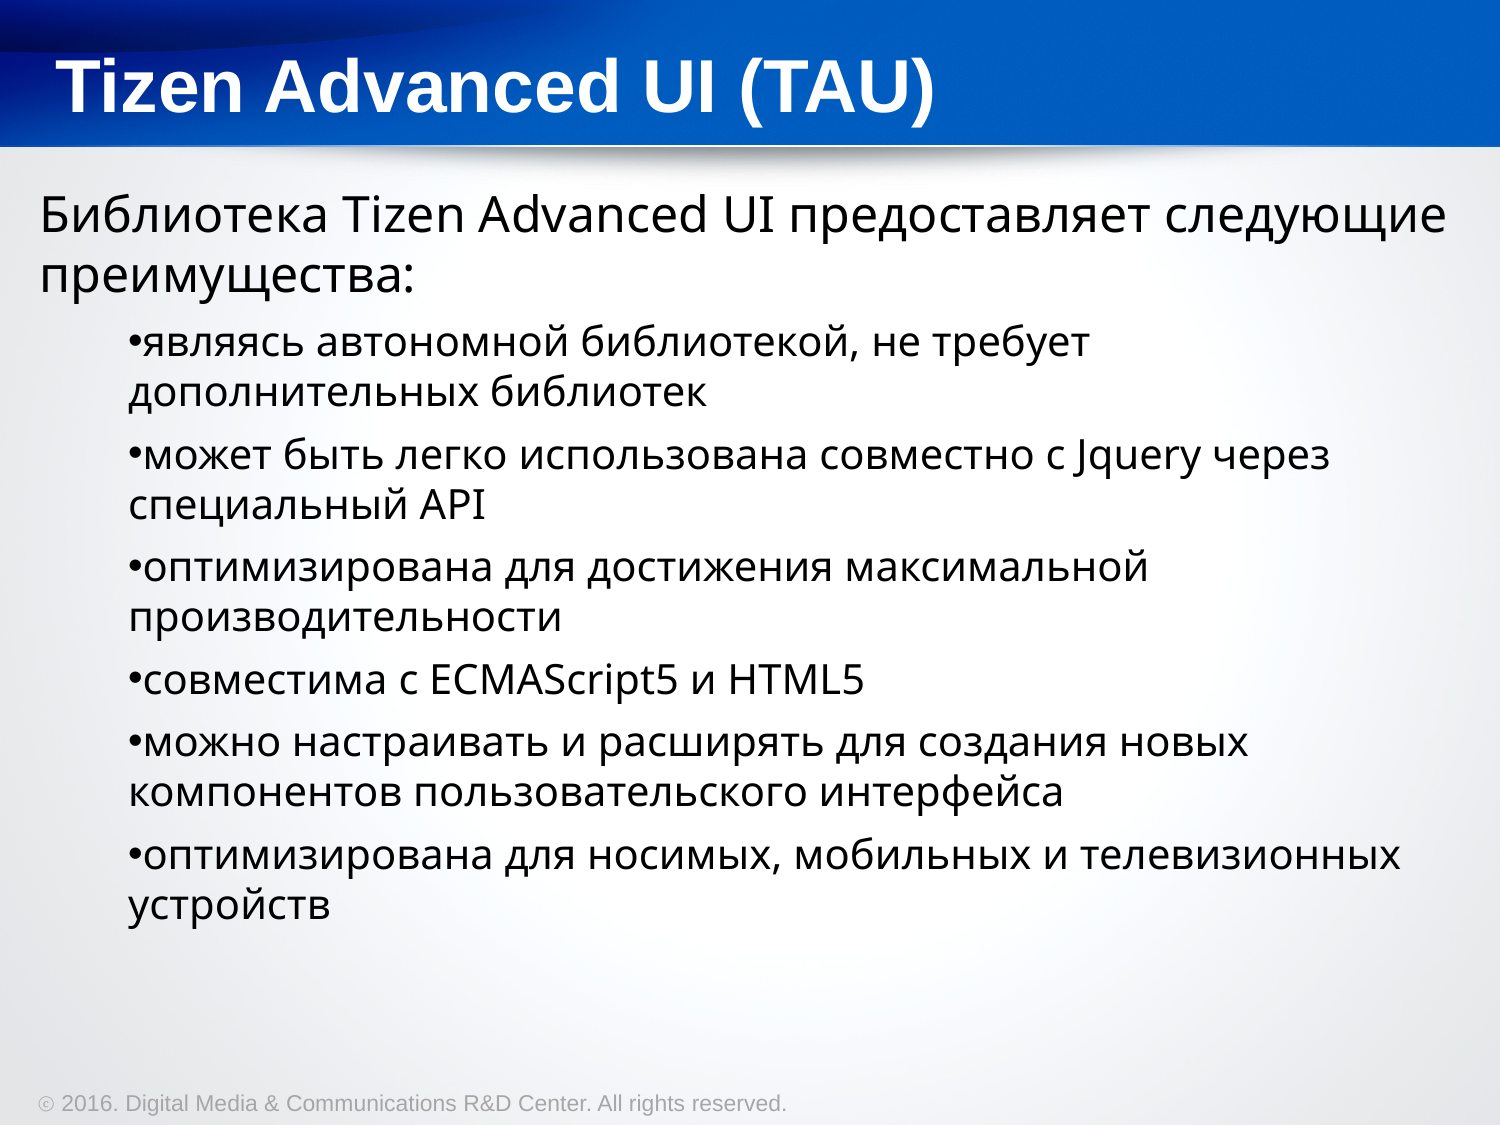

# Tizen Advanced UI (TAU)
Библиотека Tizen Advanced UI предоставляет следующие преимущества:
являясь автономной библиотекой, не требует дополнительных библиотек
может быть легко использована совместно с Jquery через специальный API
оптимизирована для достижения максимальной производительности
совместима с ECMAScript5 и HTML5
можно настраивать и расширять для создания новых компонентов пользовательского интерфейса
оптимизирована для носимых, мобильных и телевизионных устройств